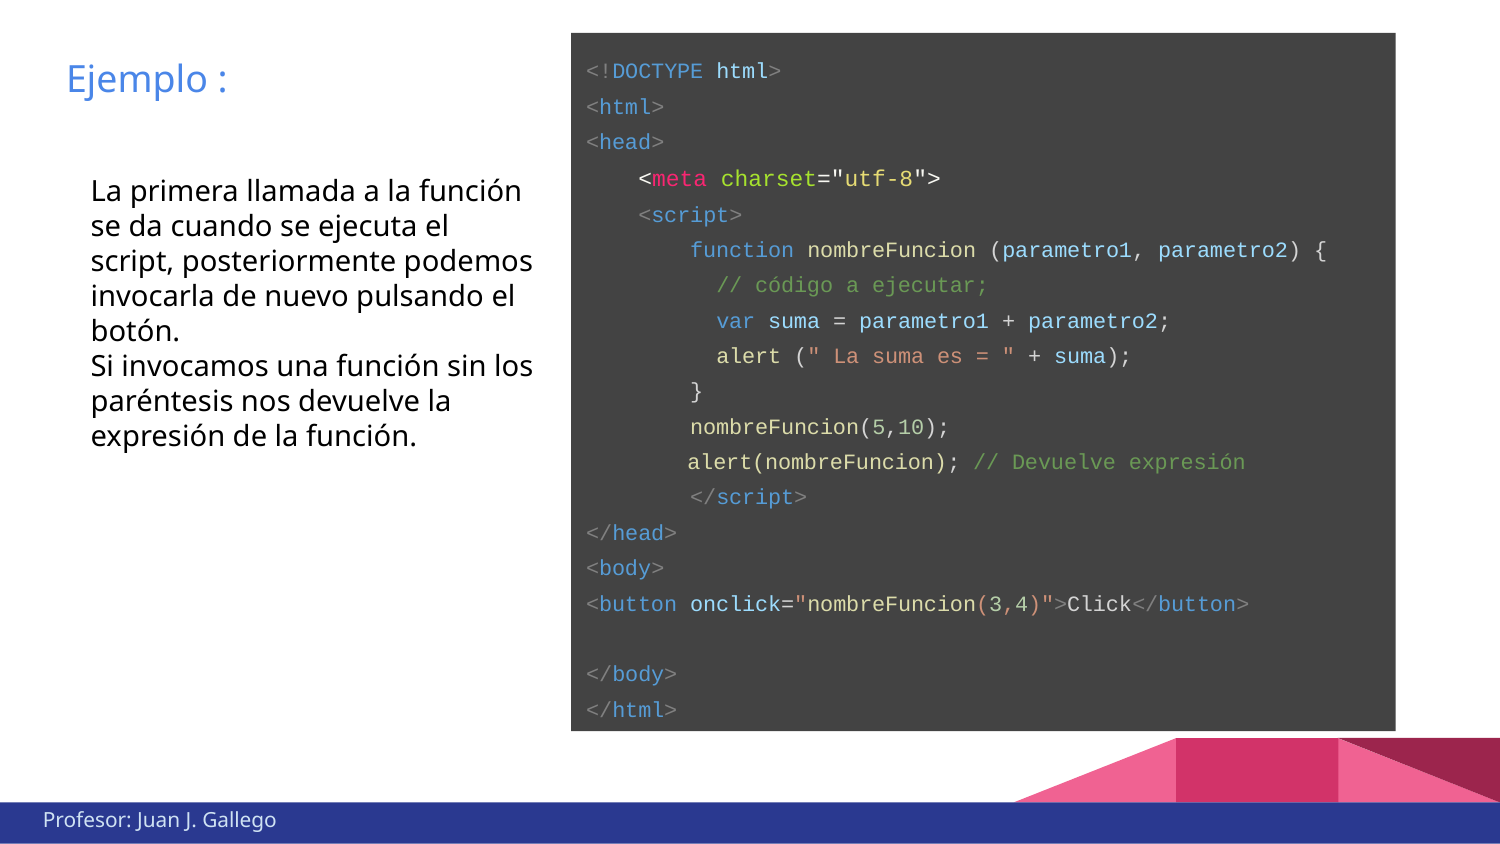

<!DOCTYPE html>
<html>
<head>
 <meta charset="utf-8">
 <script>
 function nombreFuncion (parametro1, parametro2) {
 // código a ejecutar;
 var suma = parametro1 + parametro2;
 alert (" La suma es = " + suma);
 }
 nombreFuncion(5,10);
	 alert(nombreFuncion); // Devuelve expresión
 </script>
</head>
<body>
<button onclick="nombreFuncion(3,4)">Click</button>
</body>
</html>
# Ejemplo :
La primera llamada a la función se da cuando se ejecuta el script, posteriormente podemos invocarla de nuevo pulsando el botón.
Si invocamos una función sin los paréntesis nos devuelve la expresión de la función.